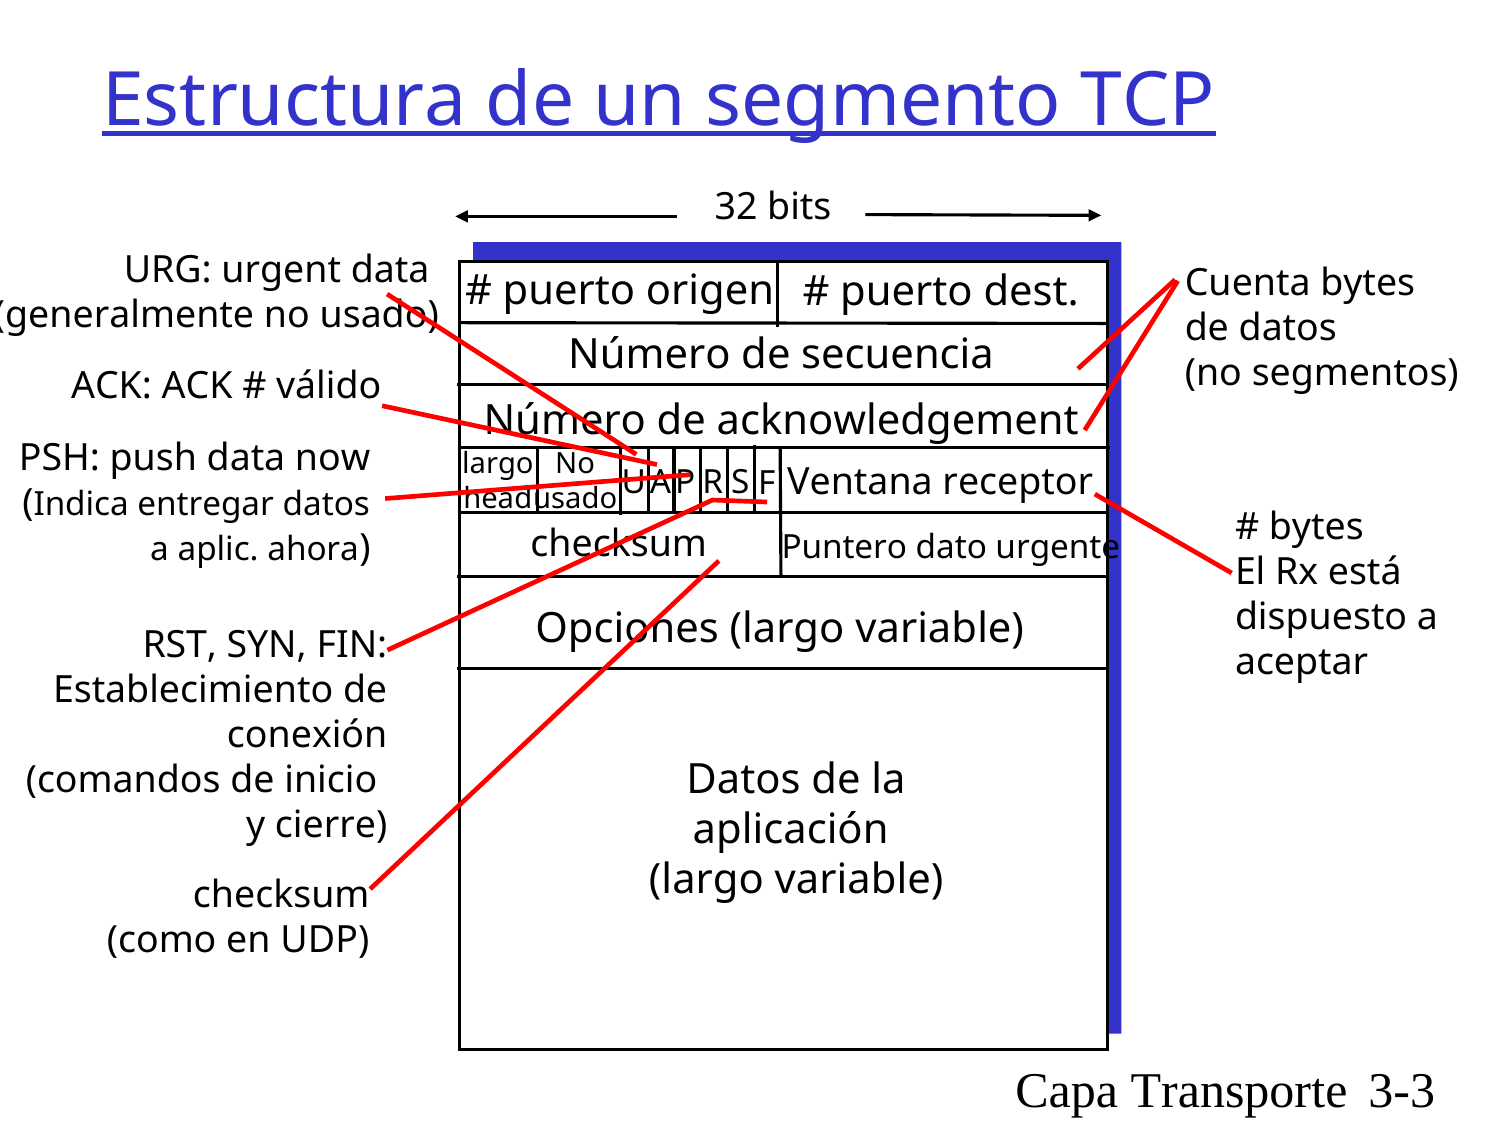

# Estructura de un segmento TCP
32 bits
# puerto origen
# puerto dest.
Número de secuencia
Número de acknowledgement
largo
head
No
usado
Ventana receptor
U
A
P
R
S
F
checksum
Puntero dato urgente
Opciones (largo variable)
Datos de la
aplicación
(largo variable)
URG: urgent data
(generalmente no usado)
Cuenta bytes
de datos
(no segmentos)
ACK: ACK # válido
PSH: push data now
(Indica entregar datos
 a aplic. ahora)
# bytes
El Rx está
dispuesto a
aceptar
RST, SYN, FIN:
Establecimiento de
conexión
(comandos de inicio
y cierre)
checksum
(como en UDP)
3